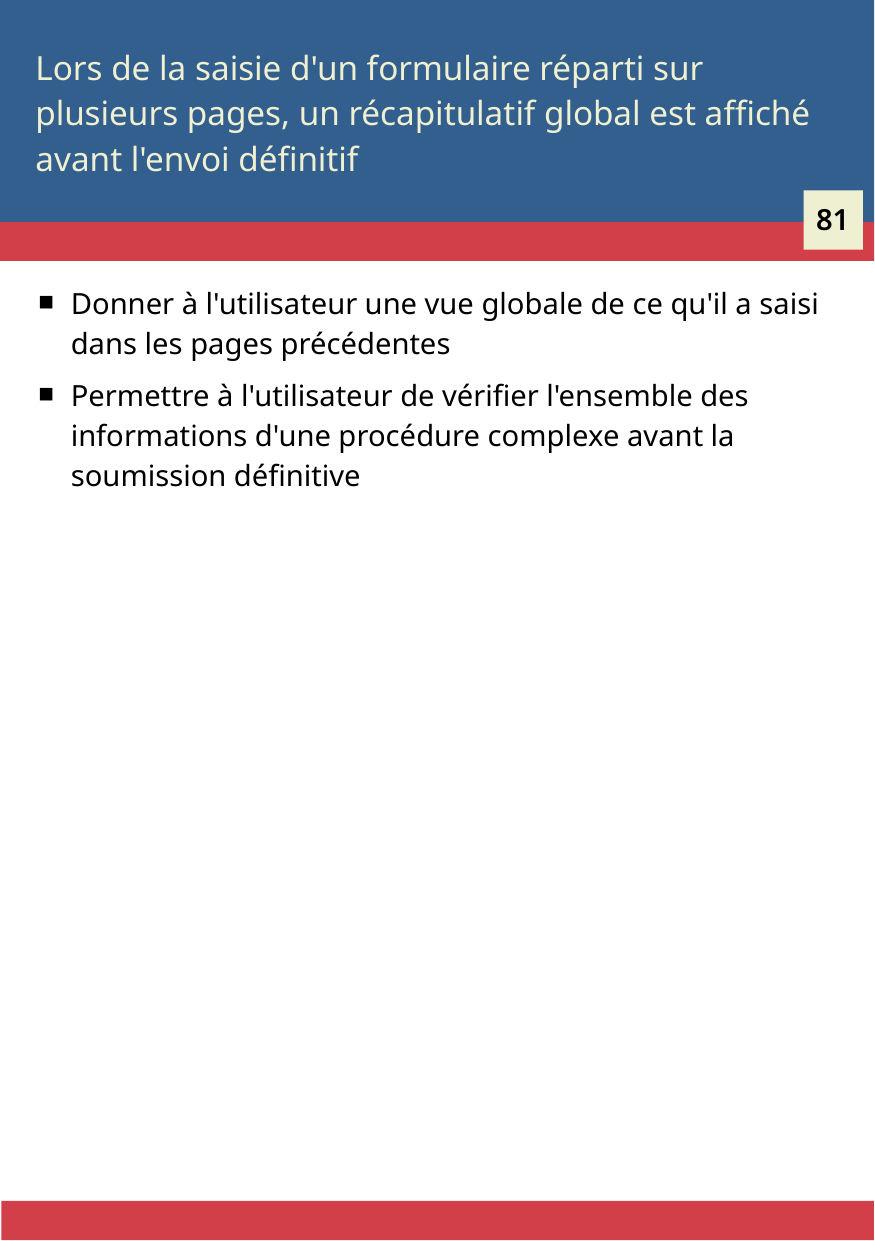

# Lors de la saisie d'un formulaire réparti sur plusieurs pages, un récapitulatif global est affiché avant l'envoi définitif
81
Donner à l'utilisateur une vue globale de ce qu'il a saisi dans les pages précédentes
Permettre à l'utilisateur de vérifier l'ensemble des informations d'une procédure complexe avant la soumission définitive